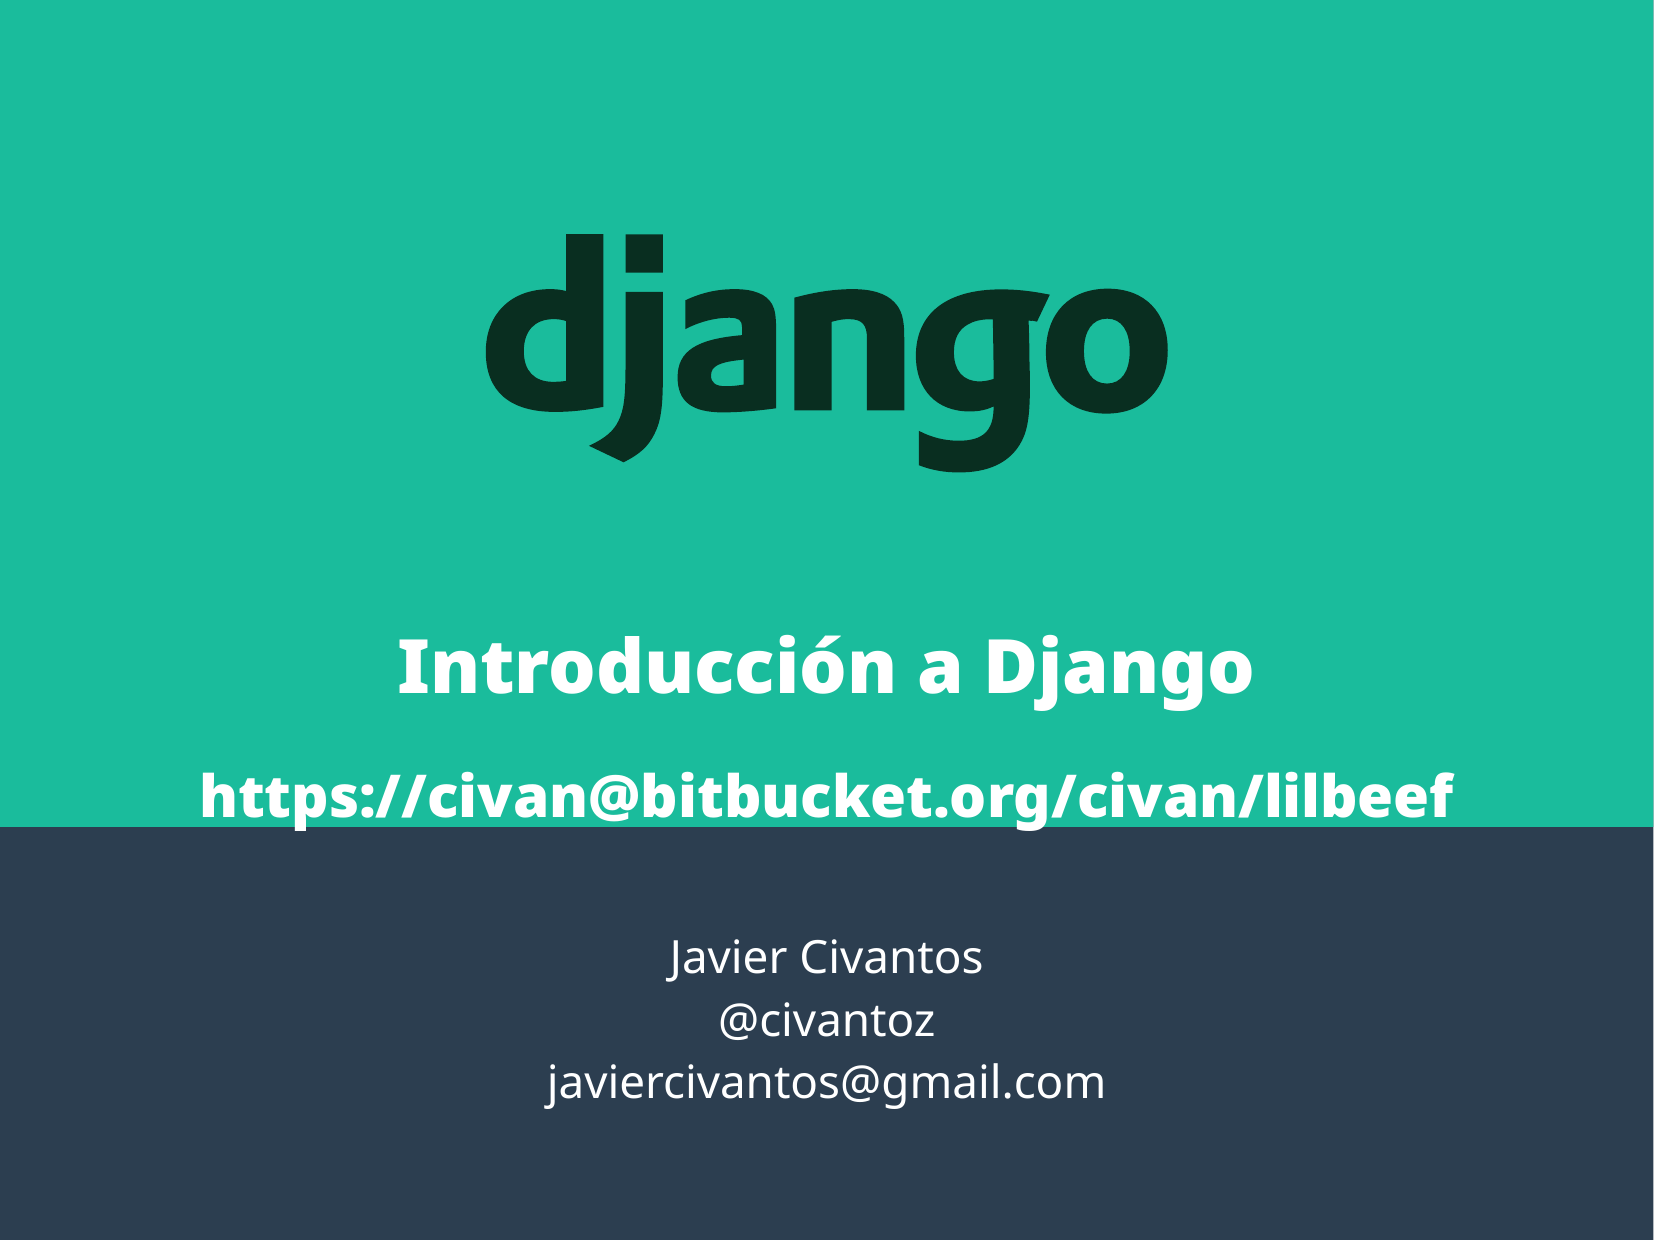

# Introducción a Django https://civan@bitbucket.org/civan/lilbeef
Javier Civantos
@civantoz
javiercivantos@gmail.com